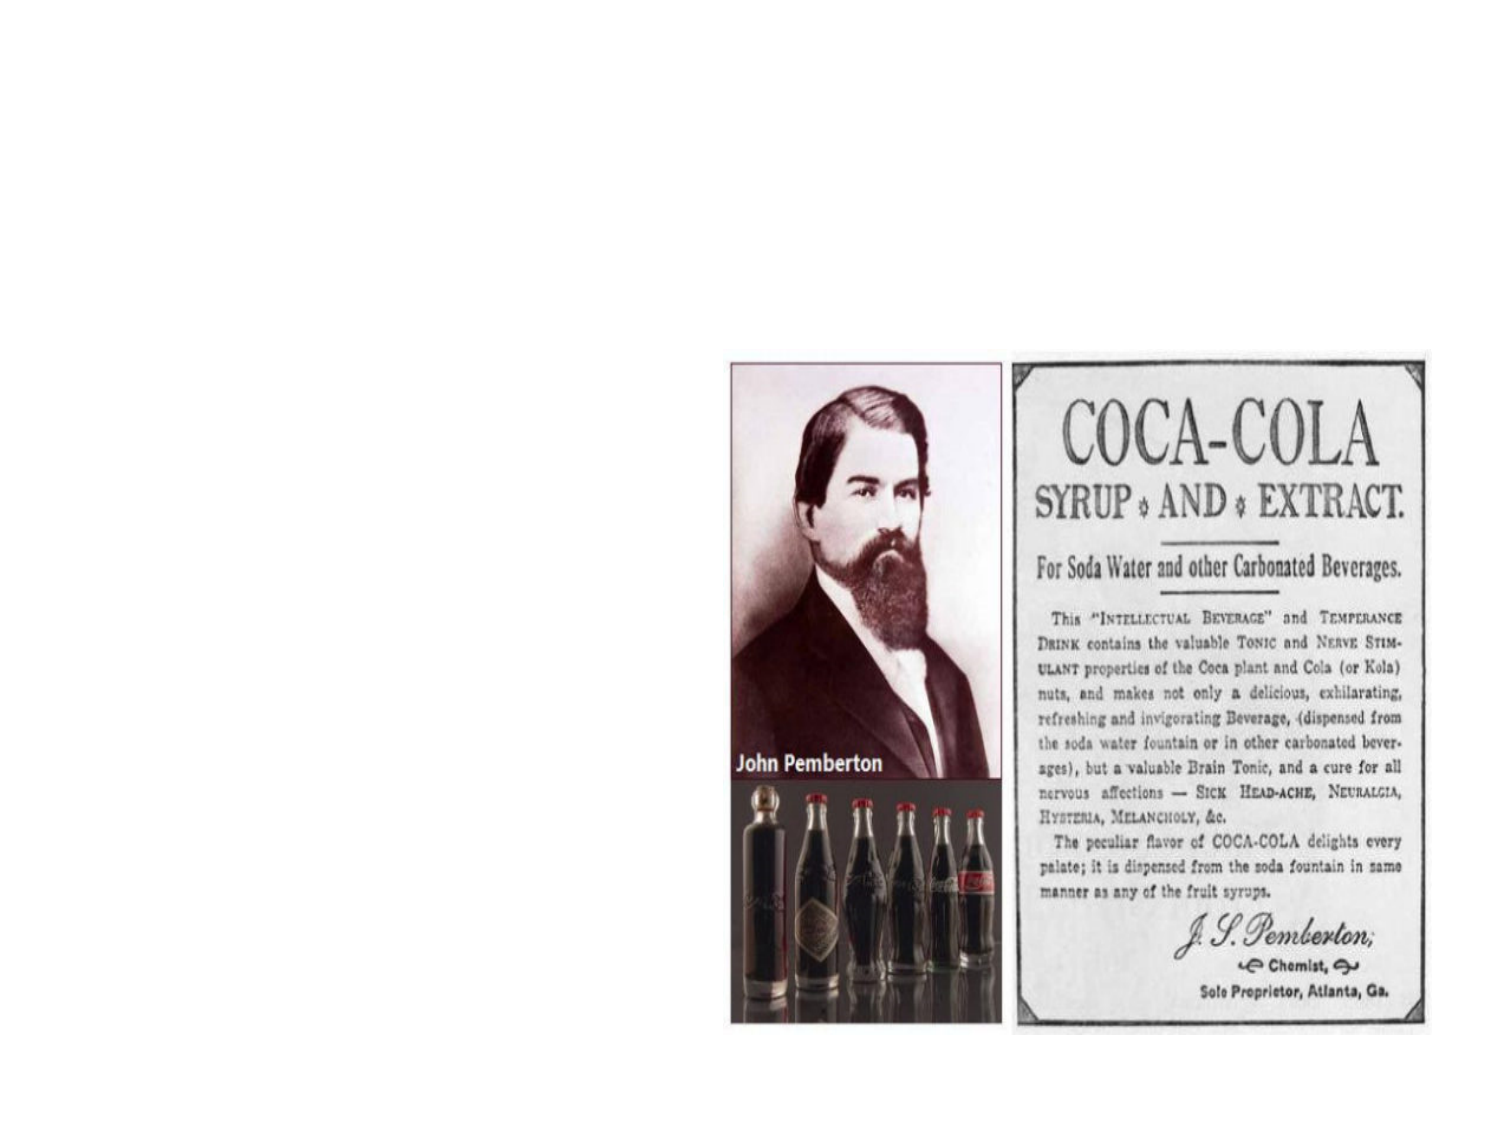

# Geschichte
Coca-Cola
Erfunden von John Pemberton.
Erfindung des Sirups Coca-Cola, das als schwarzes Sirup angepriesen wird, das man mit Wasser mixt.
Außerdem wurde es teilweise als fertig gemixtes Getränk verkauft.